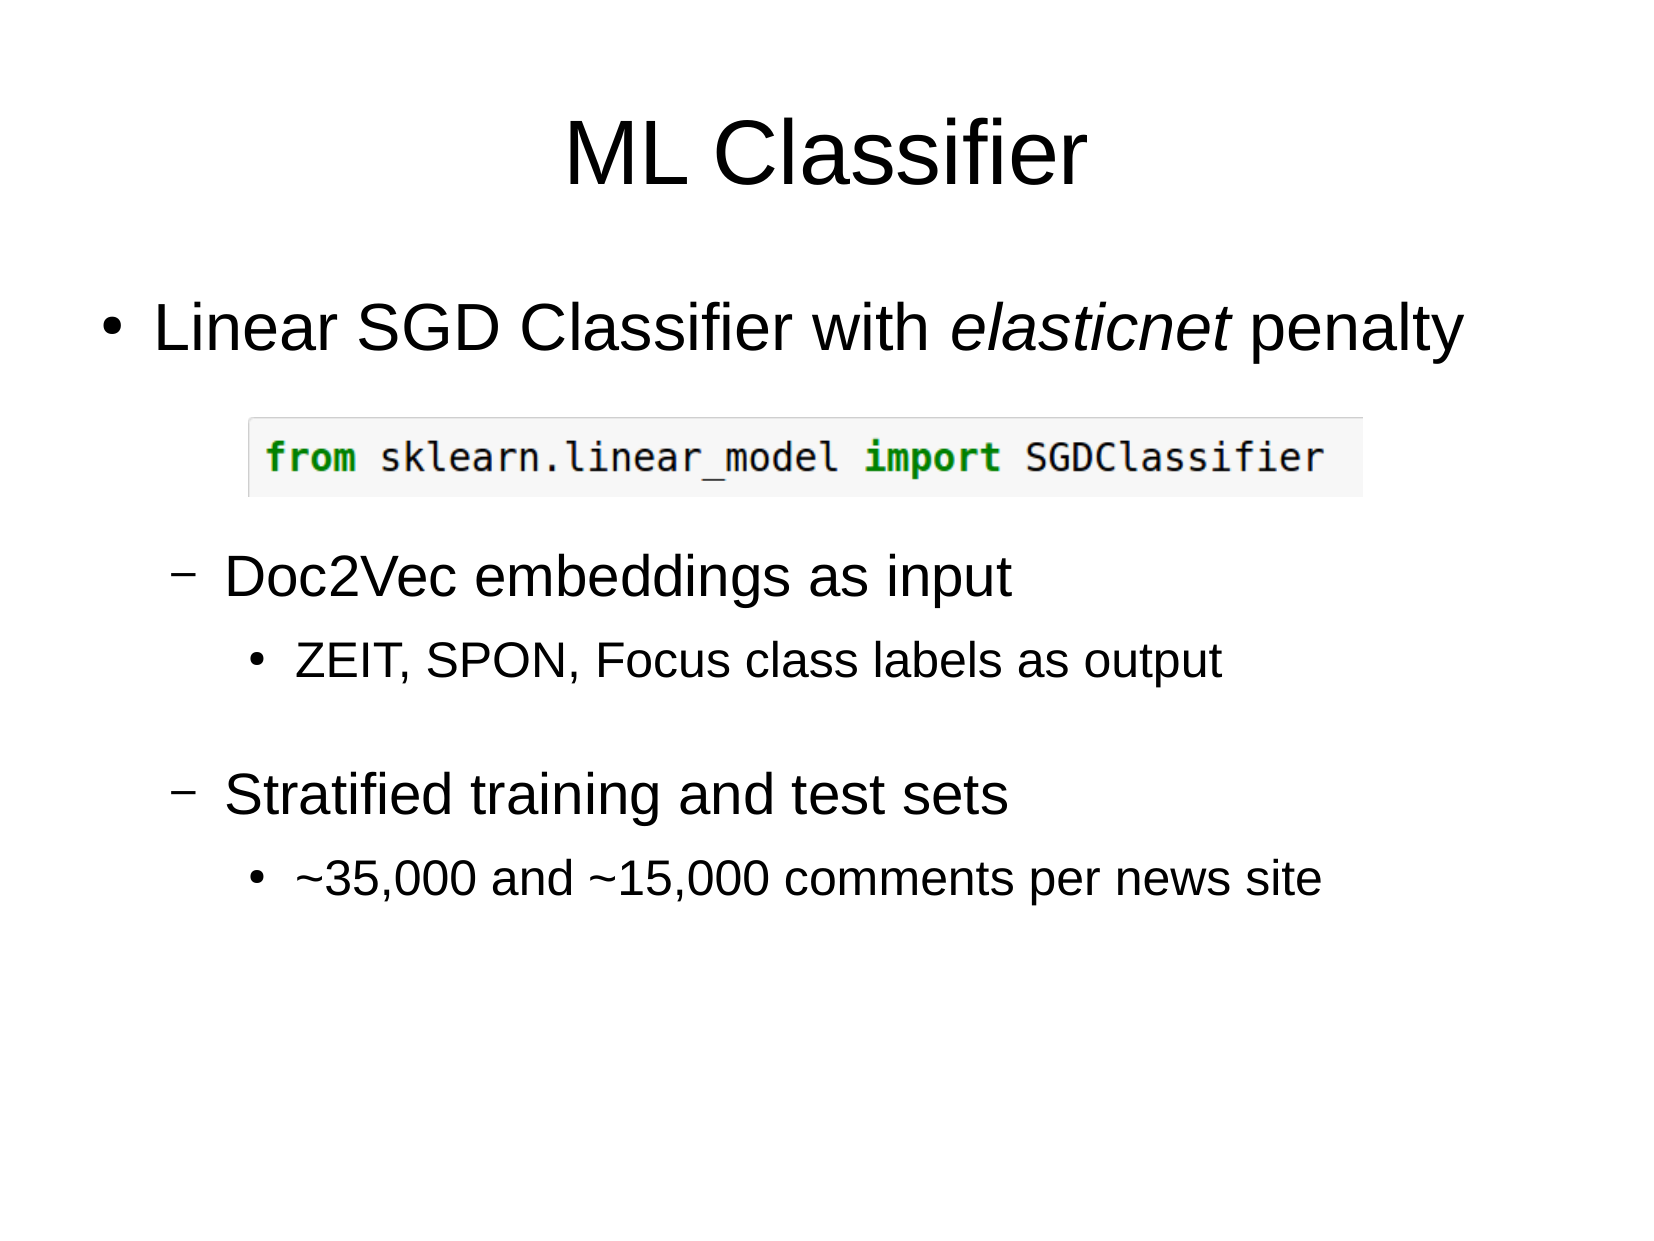

# ML Classifier
Linear SGD Classifier with elasticnet penalty
Doc2Vec embeddings as input
ZEIT, SPON, Focus class labels as output
Stratified training and test sets
~35,000 and ~15,000 comments per news site